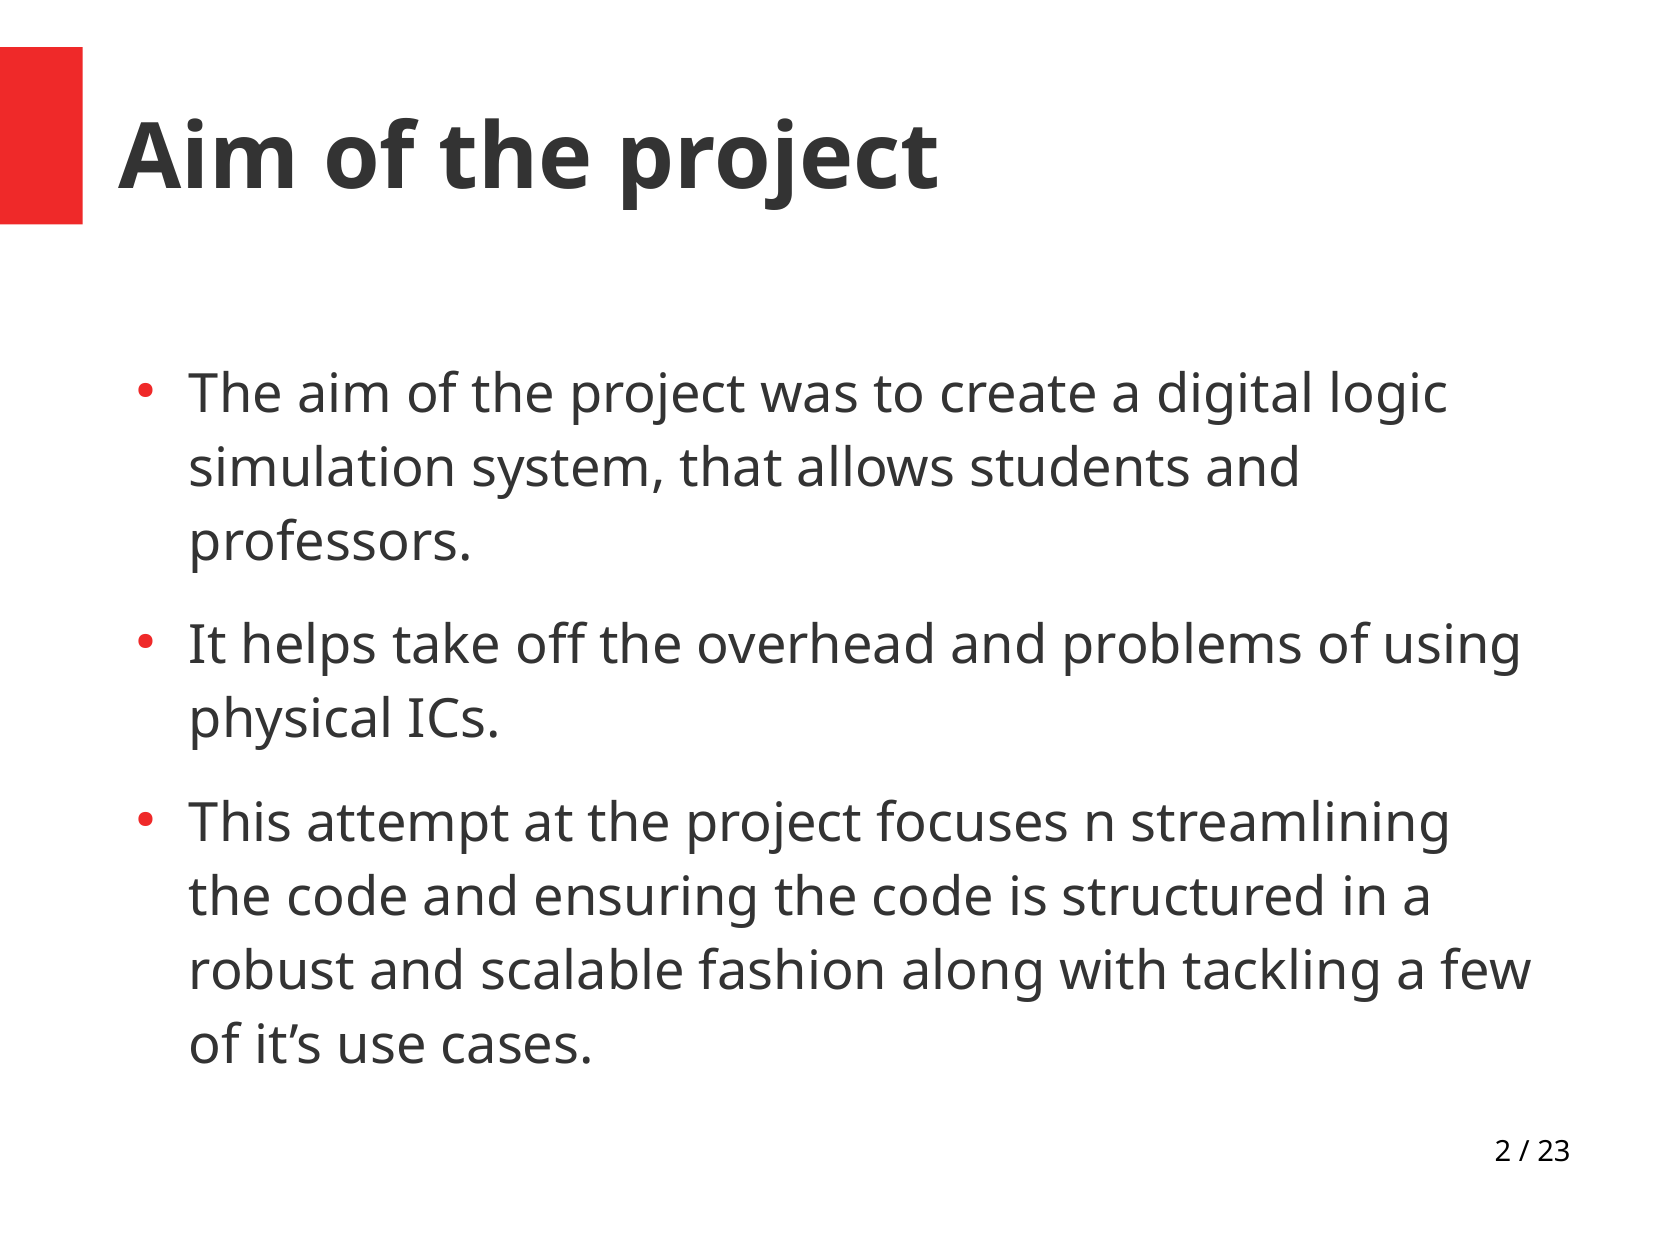

# Aim of the project
The aim of the project was to create a digital logic simulation system, that allows students and professors.
It helps take off the overhead and problems of using physical ICs.
This attempt at the project focuses n streamlining the code and ensuring the code is structured in a robust and scalable fashion along with tackling a few of it’s use cases.
2